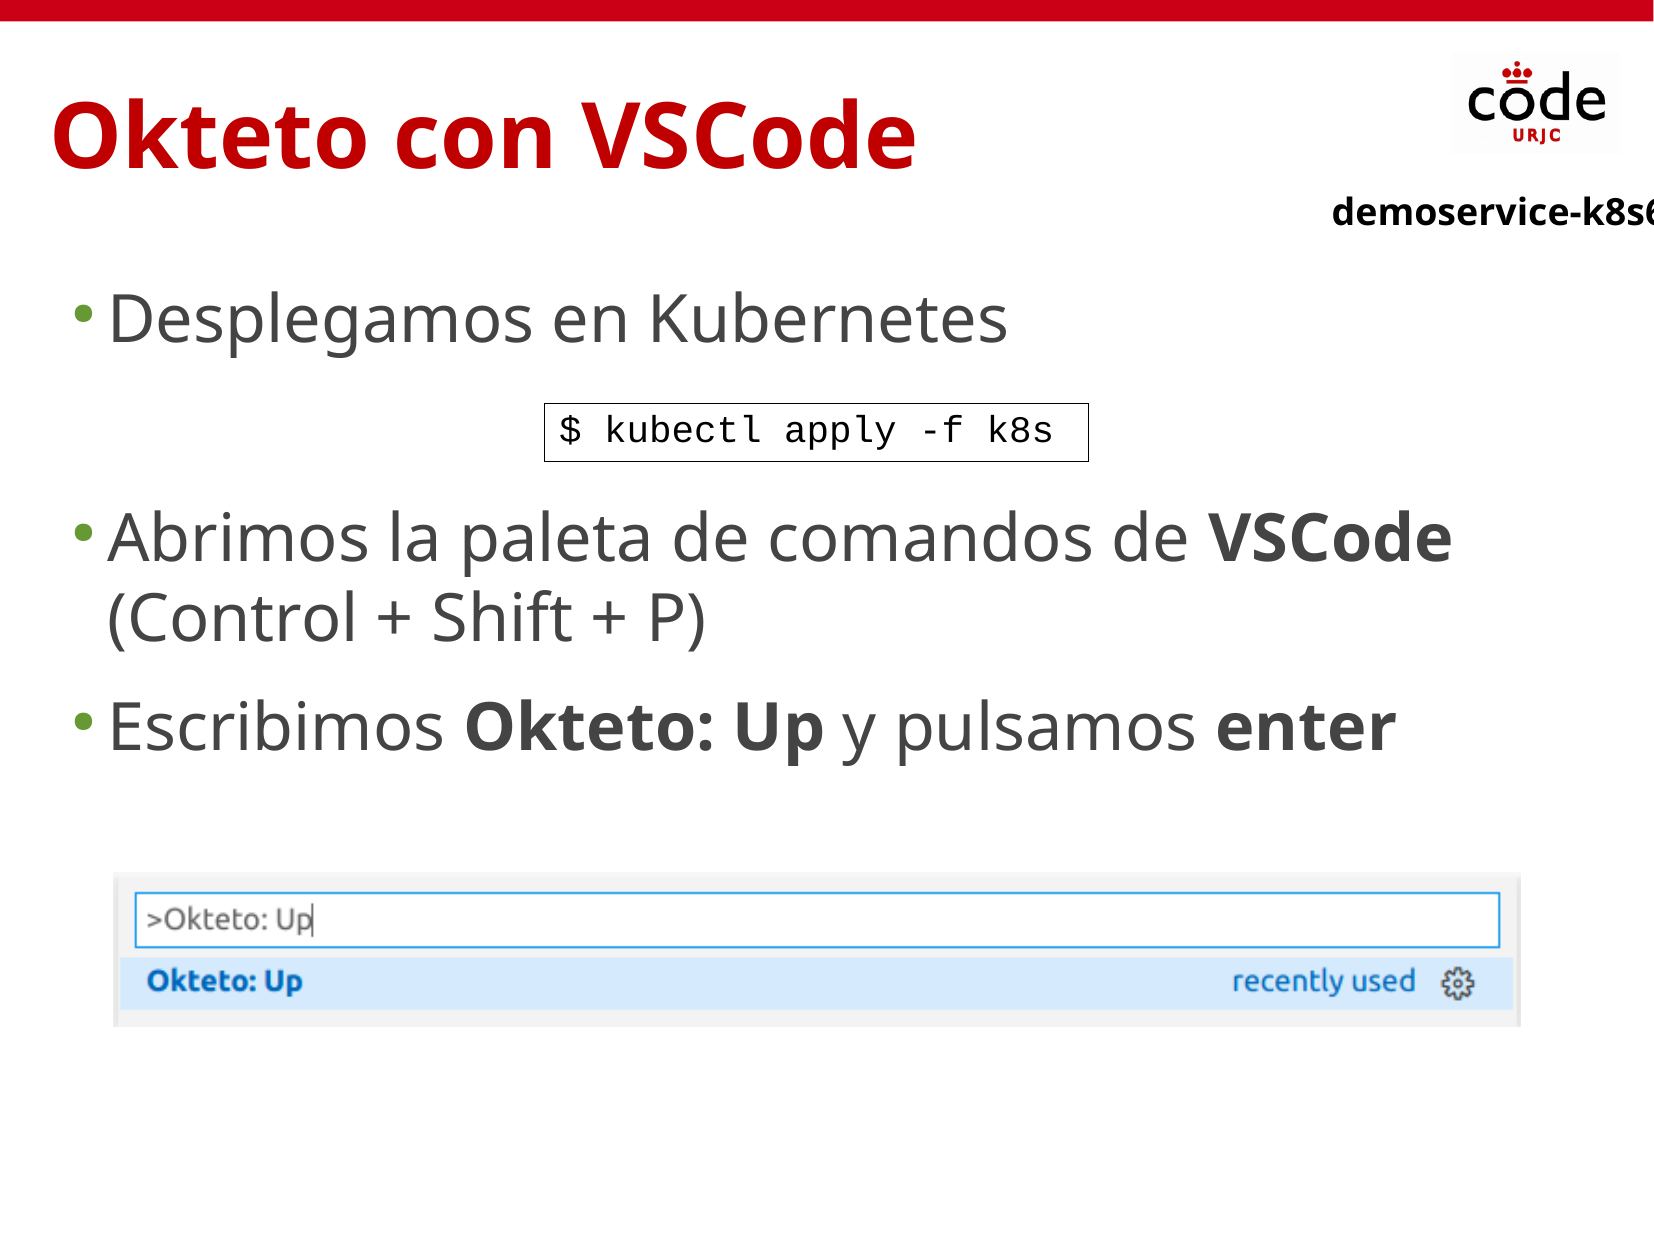

# Okteto con VSCode
demoservice-k8s6
Desplegamos en Kubernetes
Abrimos la paleta de comandos de VSCode (Control + Shift + P)
Escribimos Okteto: Up y pulsamos enter
$ kubectl apply -f k8s